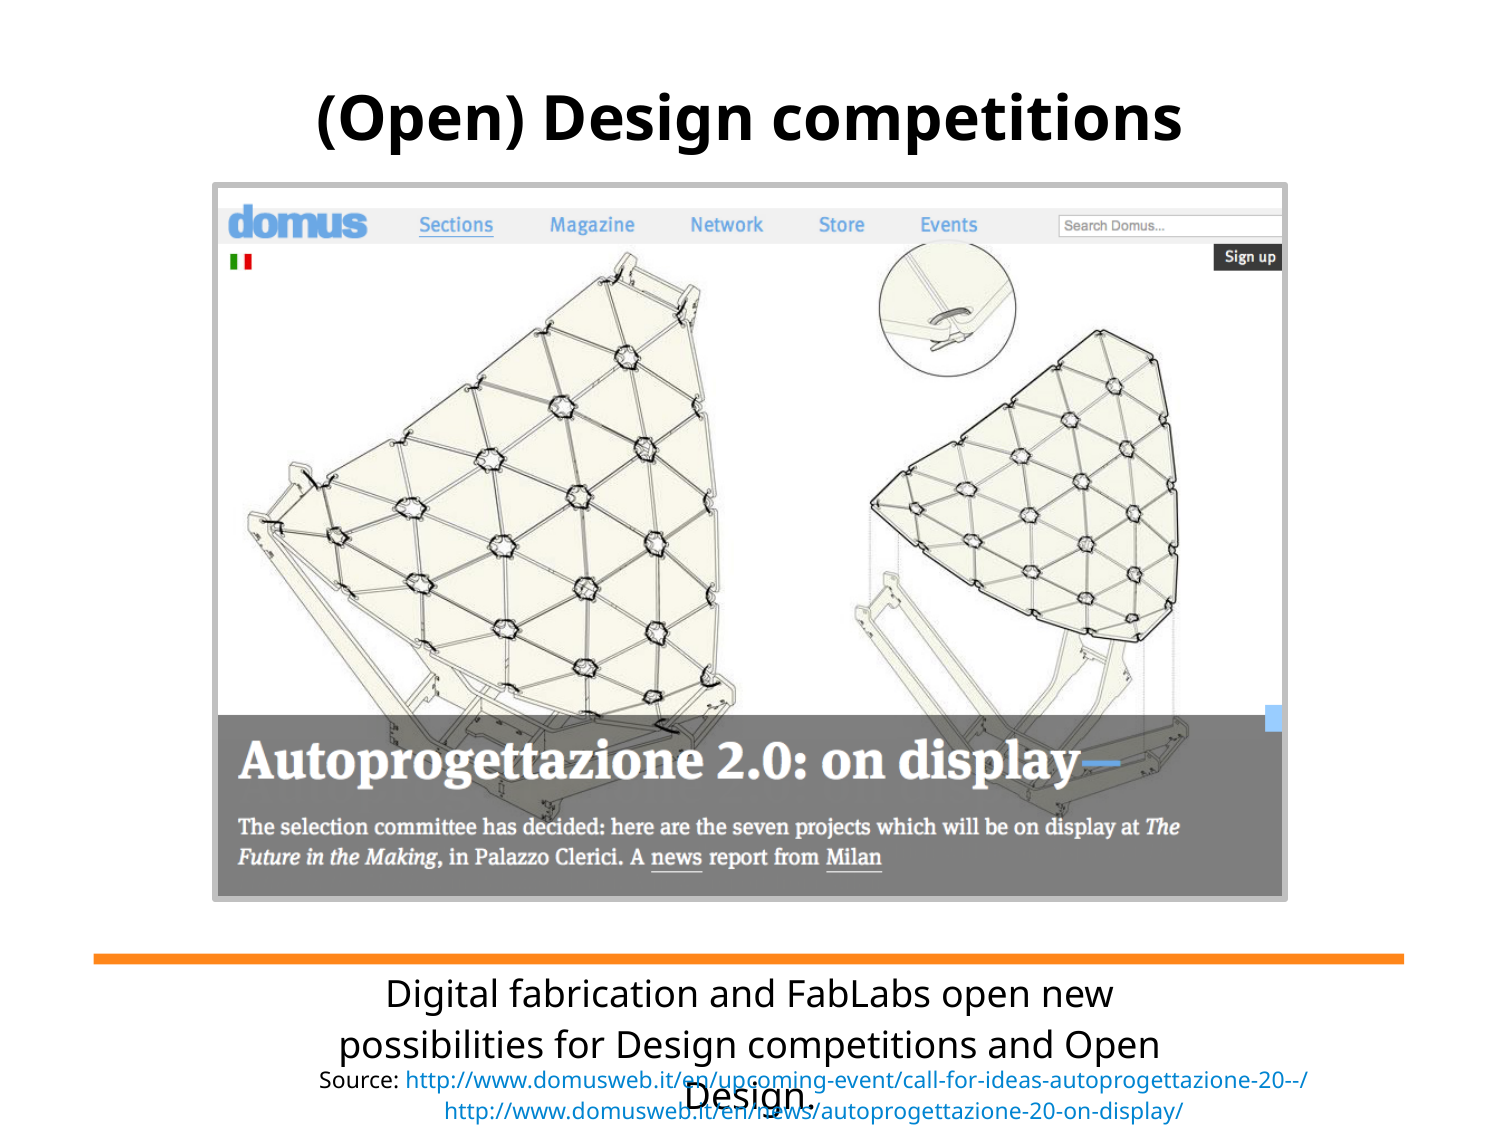

# (Open) Design competitions
Digital fabrication and FabLabs open new possibilities for Design competitions and Open Design.
Source: http://www.domusweb.it/en/upcoming-event/call-for-ideas-autoprogettazione-20--/
http://www.domusweb.it/en/news/autoprogettazione-20-on-display/